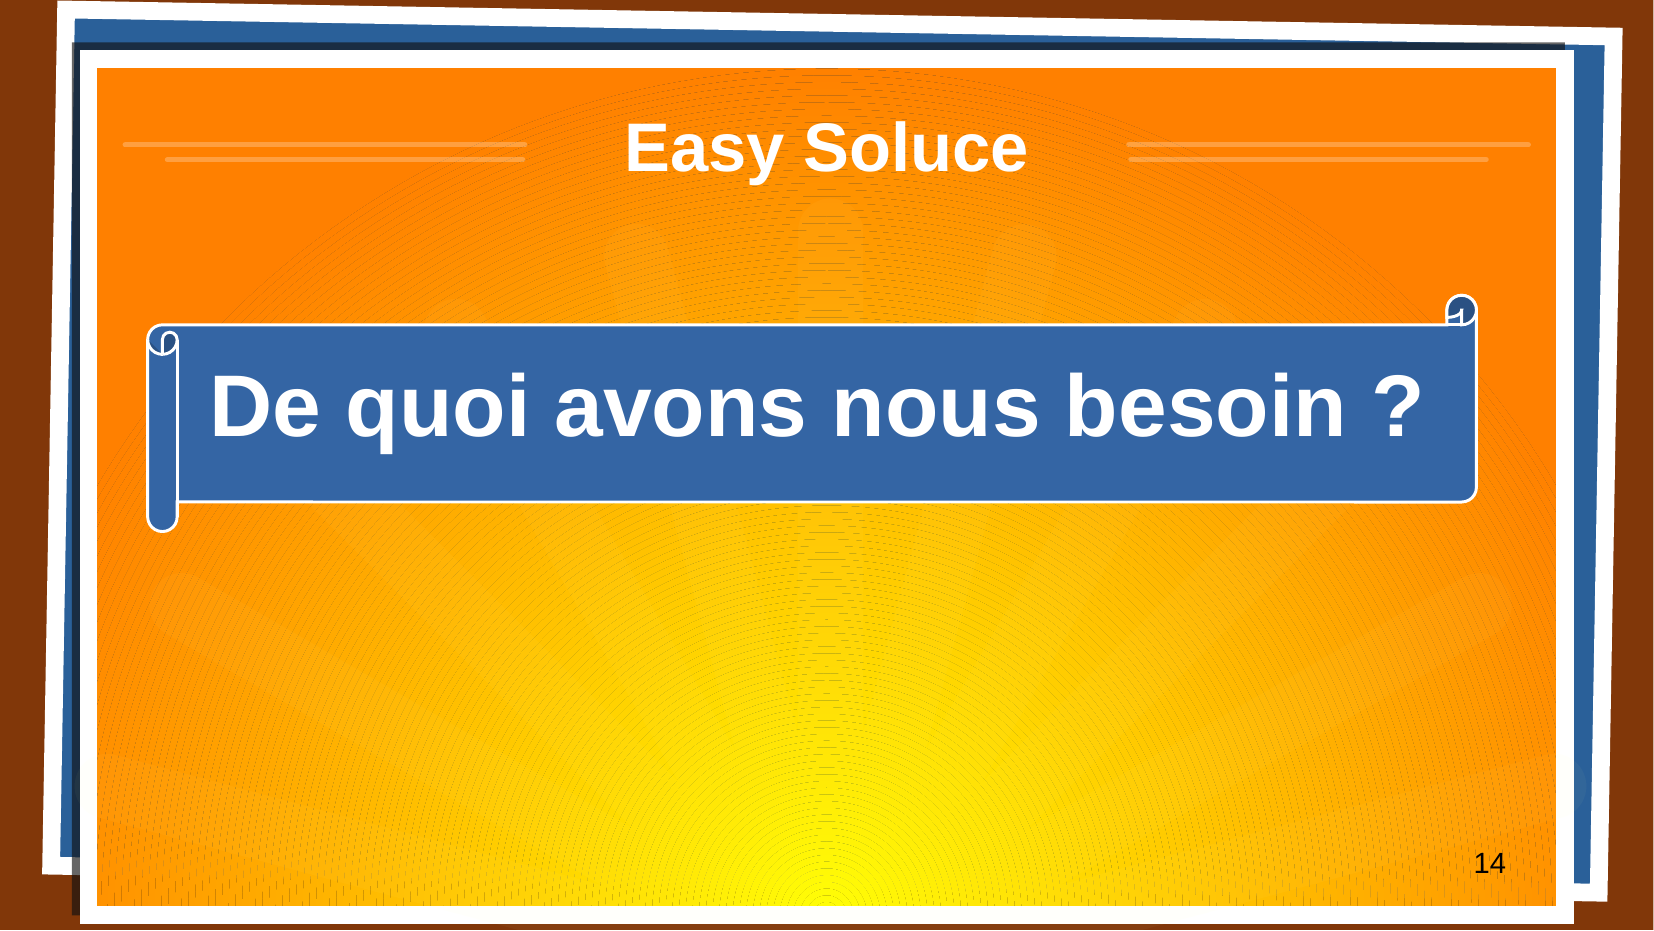

# Easy Soluce
De quoi avons nous besoin ?
14